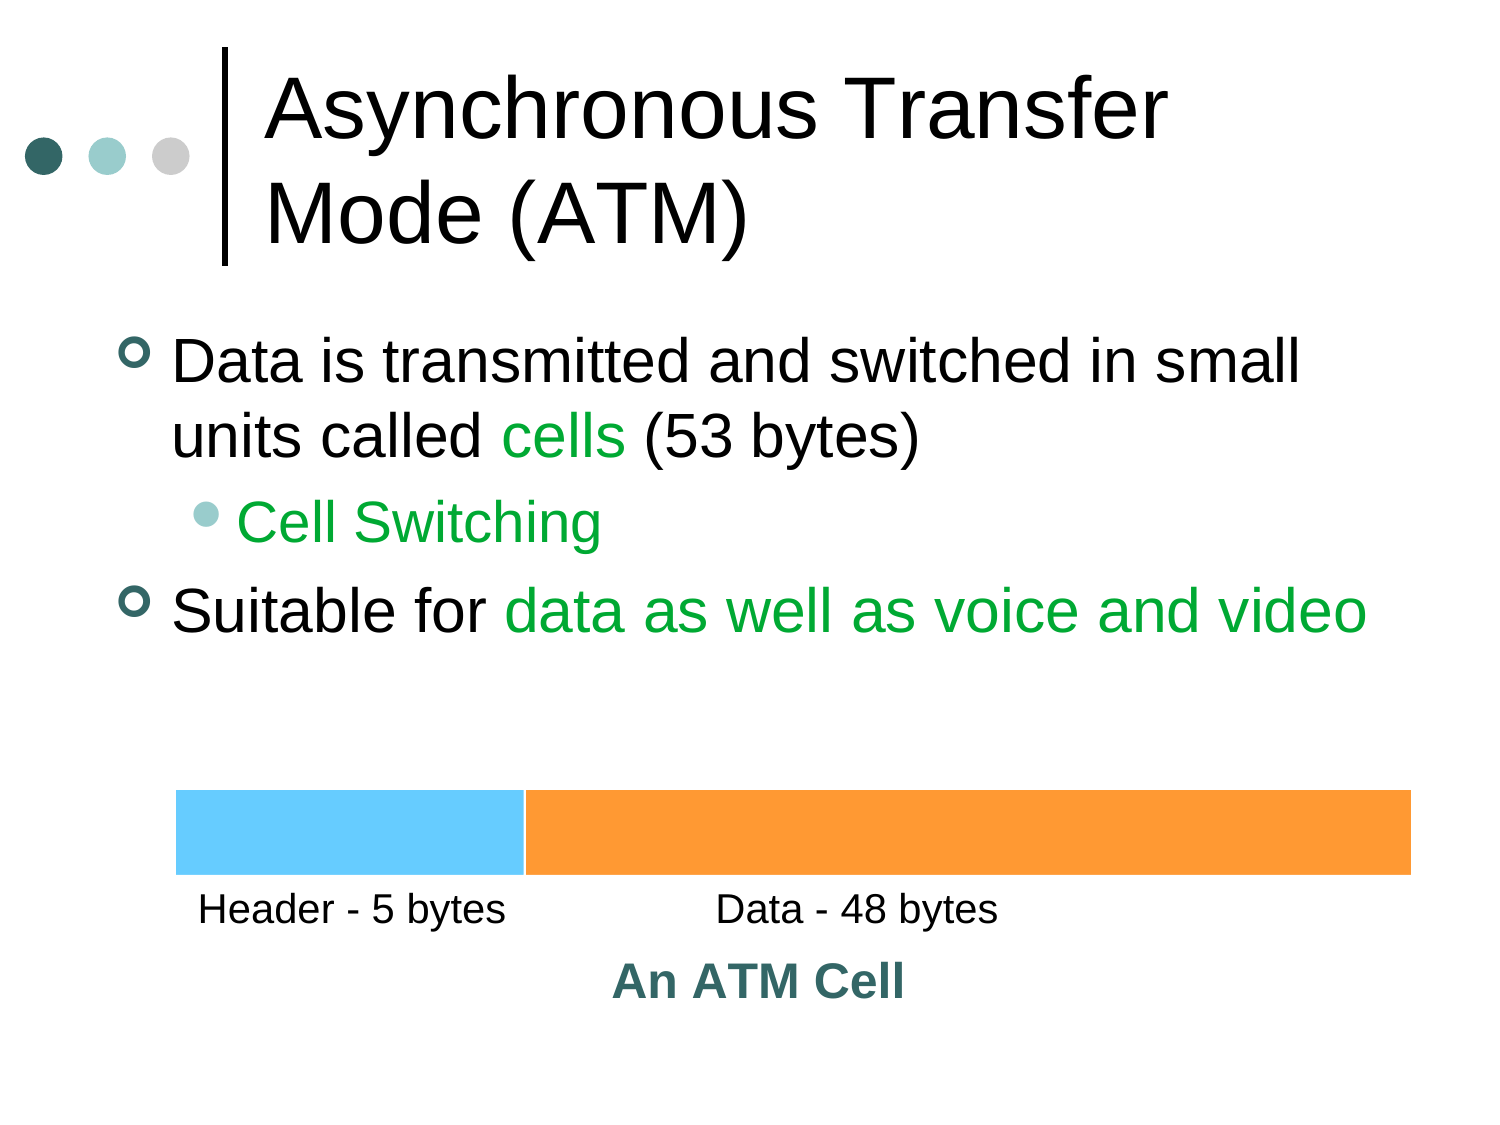

# Asynchronous Transfer Mode (ATM)
Data is transmitted and switched in small units called cells (53 bytes)
Cell Switching
Suitable for data as well as voice and video
Header - 5 bytes
Data - 48 bytes
An ATM Cell